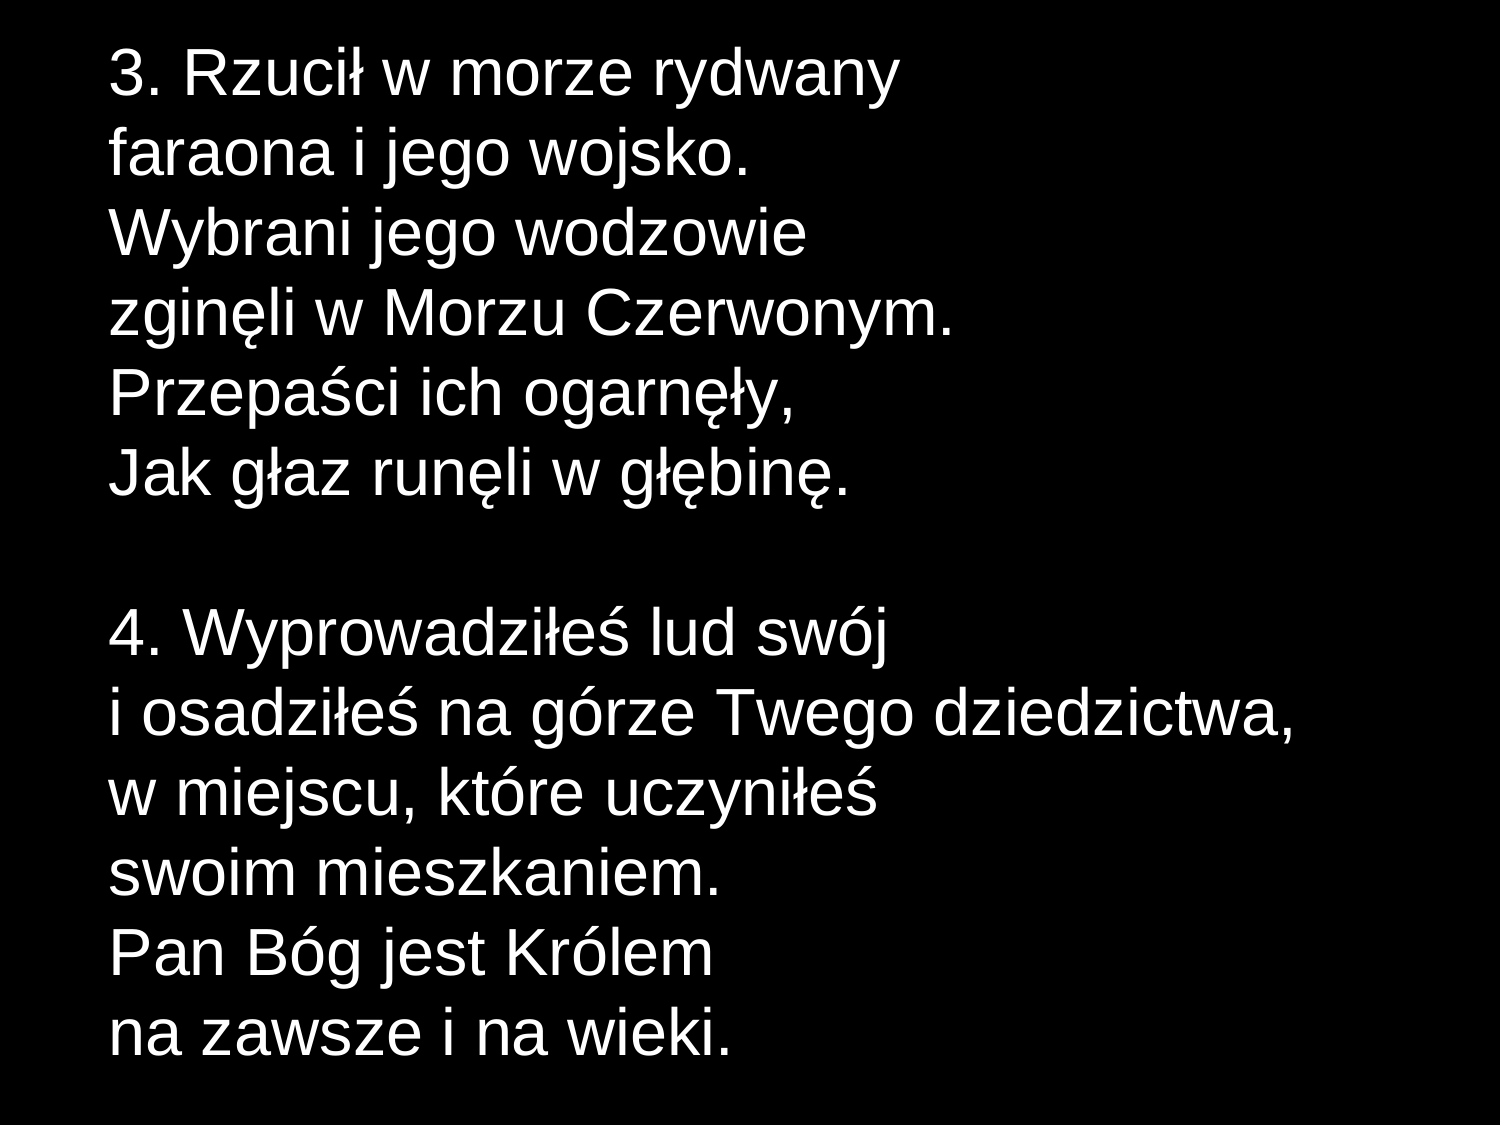

3. Rzucił w morze rydwany
faraona i jego wojsko.
Wybrani jego wodzowie
zginęli w Morzu Czerwonym.
Przepaści ich ogarnęły,
Jak głaz runęli w głębinę.
4. Wyprowadziłeś lud swój
i osadziłeś na górze Twego dziedzictwa,
w miejscu, które uczyniłeś
swoim mieszkaniem.
Pan Bóg jest Królem
na zawsze i na wieki.